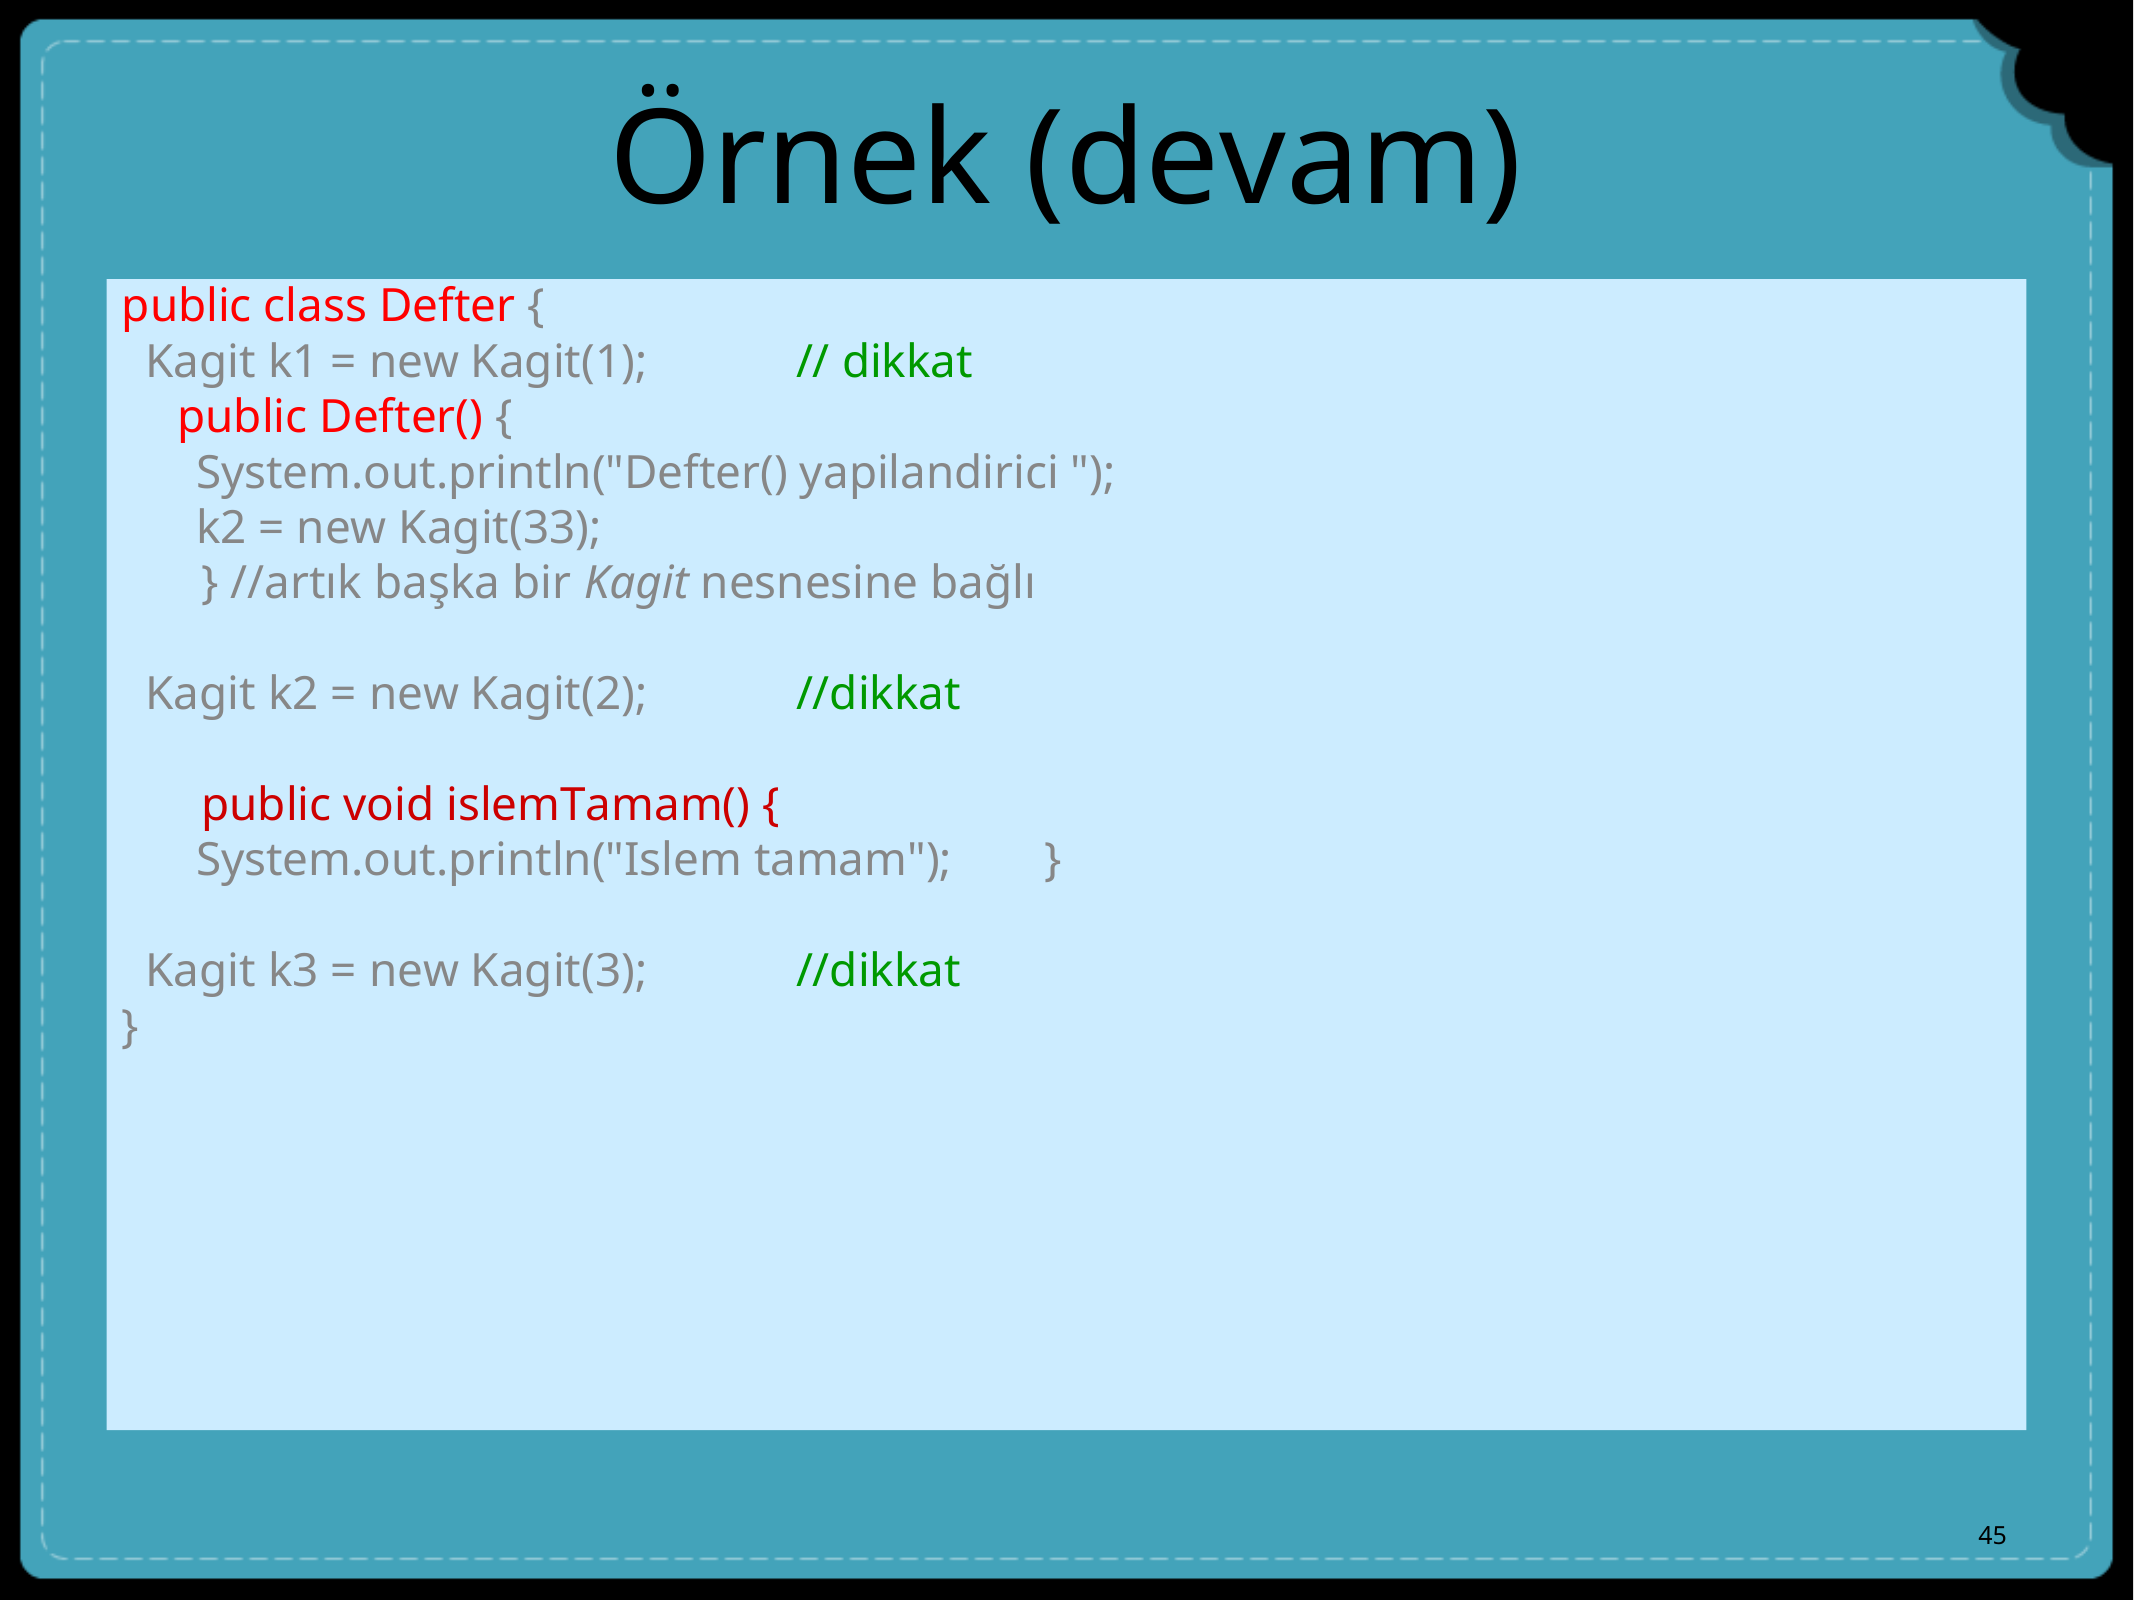

# Örnek (devam)
public class Defter {
 Kagit k1 = new Kagit(1); 	// dikkat
 	public Defter() {
		System.out.println("Defter() yapilandirici ");
		k2 = new Kagit(33);
	 } //artık başka bir Kagit nesnesine bağlı
 Kagit k2 = new Kagit(2); 		//dikkat
	 public void islemTamam() {
		System.out.println("Islem tamam");	 }
 Kagit k3 = new Kagit(3); 	//dikkat
}
45